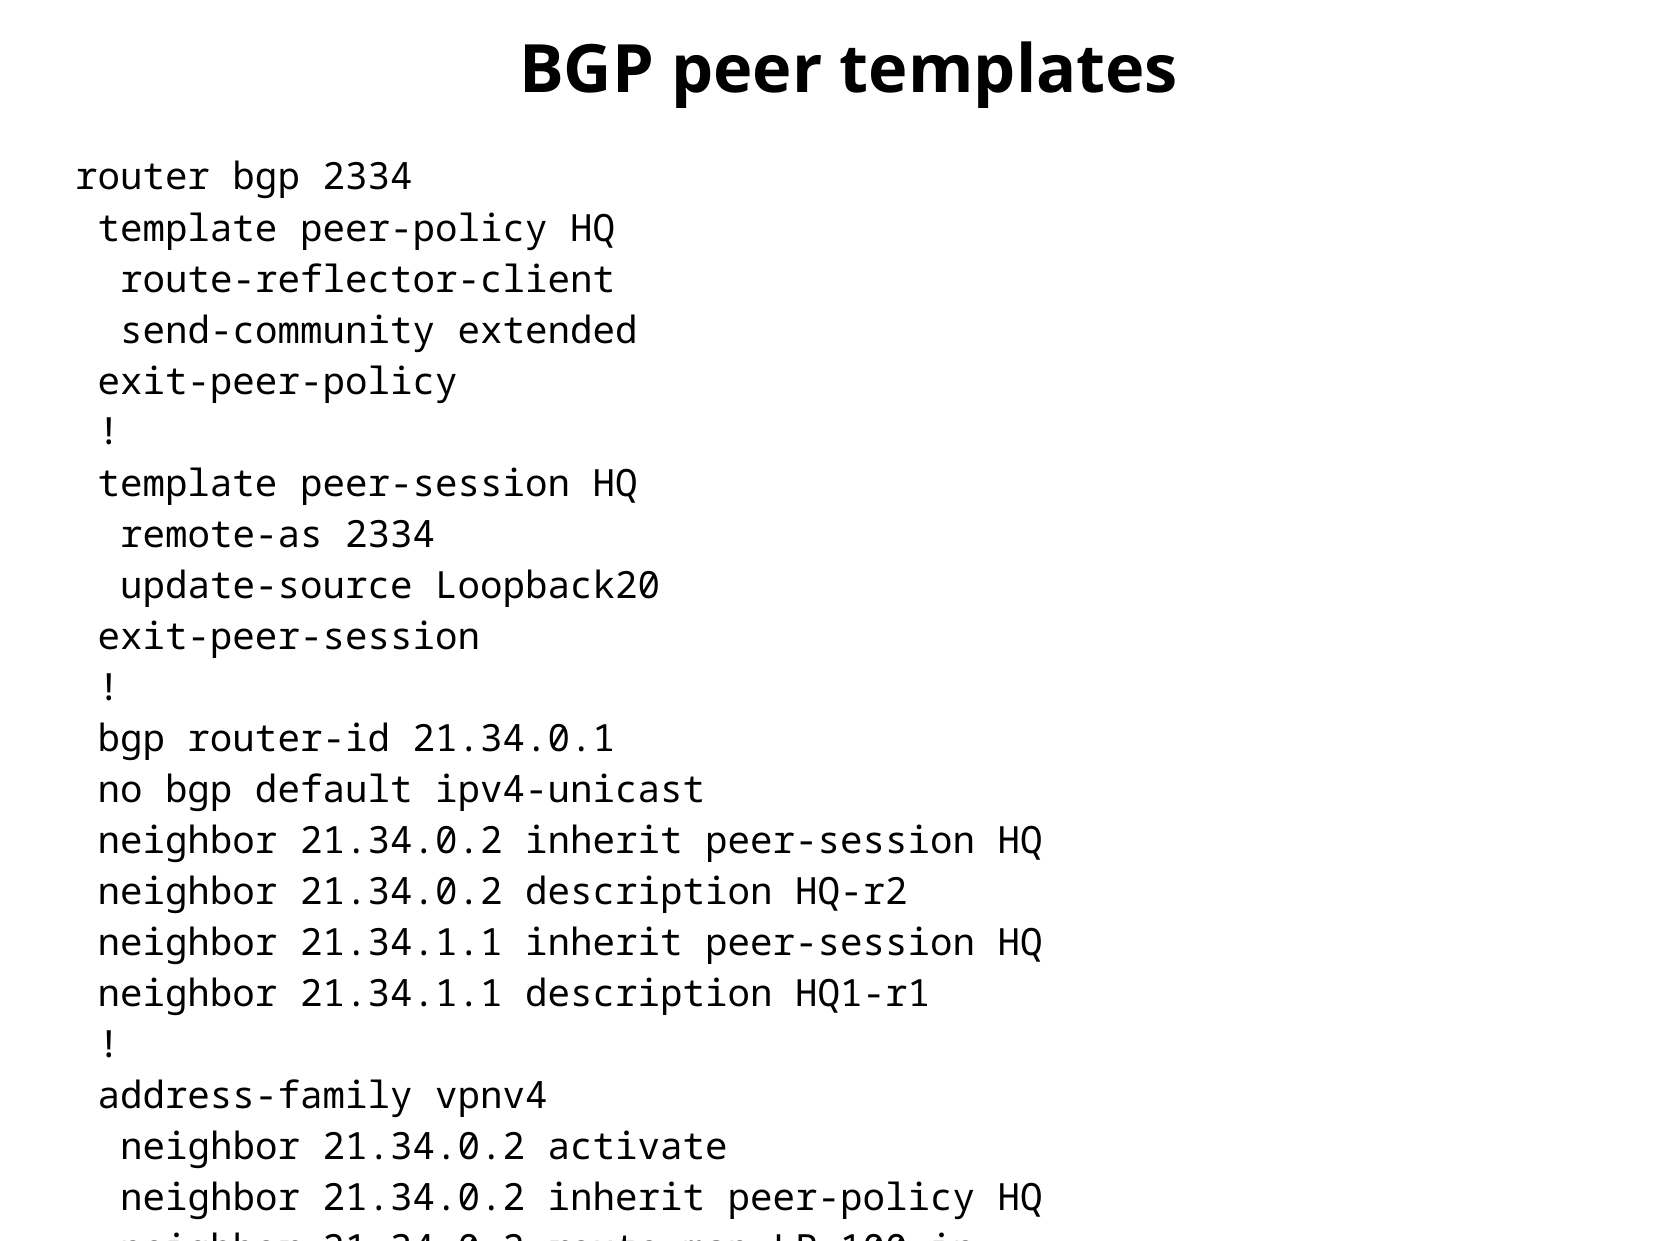

BGP peer templates
# router bgp 2334
 template peer-policy HQ
 route-reflector-client
 send-community extended
 exit-peer-policy
 !
 template peer-session HQ
 remote-as 2334
 update-source Loopback20
 exit-peer-session
 !
 bgp router-id 21.34.0.1
 no bgp default ipv4-unicast
 neighbor 21.34.0.2 inherit peer-session HQ
 neighbor 21.34.0.2 description HQ-r2
 neighbor 21.34.1.1 inherit peer-session HQ
 neighbor 21.34.1.1 description HQ1-r1
 !
 address-family vpnv4
 neighbor 21.34.0.2 activate
 neighbor 21.34.0.2 inherit peer-policy HQ
 neighbor 21.34.0.2 route-map LP_100 in
 neighbor 21.34.1.1 activate
 neighbor 21.34.1.1 inherit peer-policy HQ
 neighbor 21.34.1.1 route-map LP_200 out
 exit-address-family